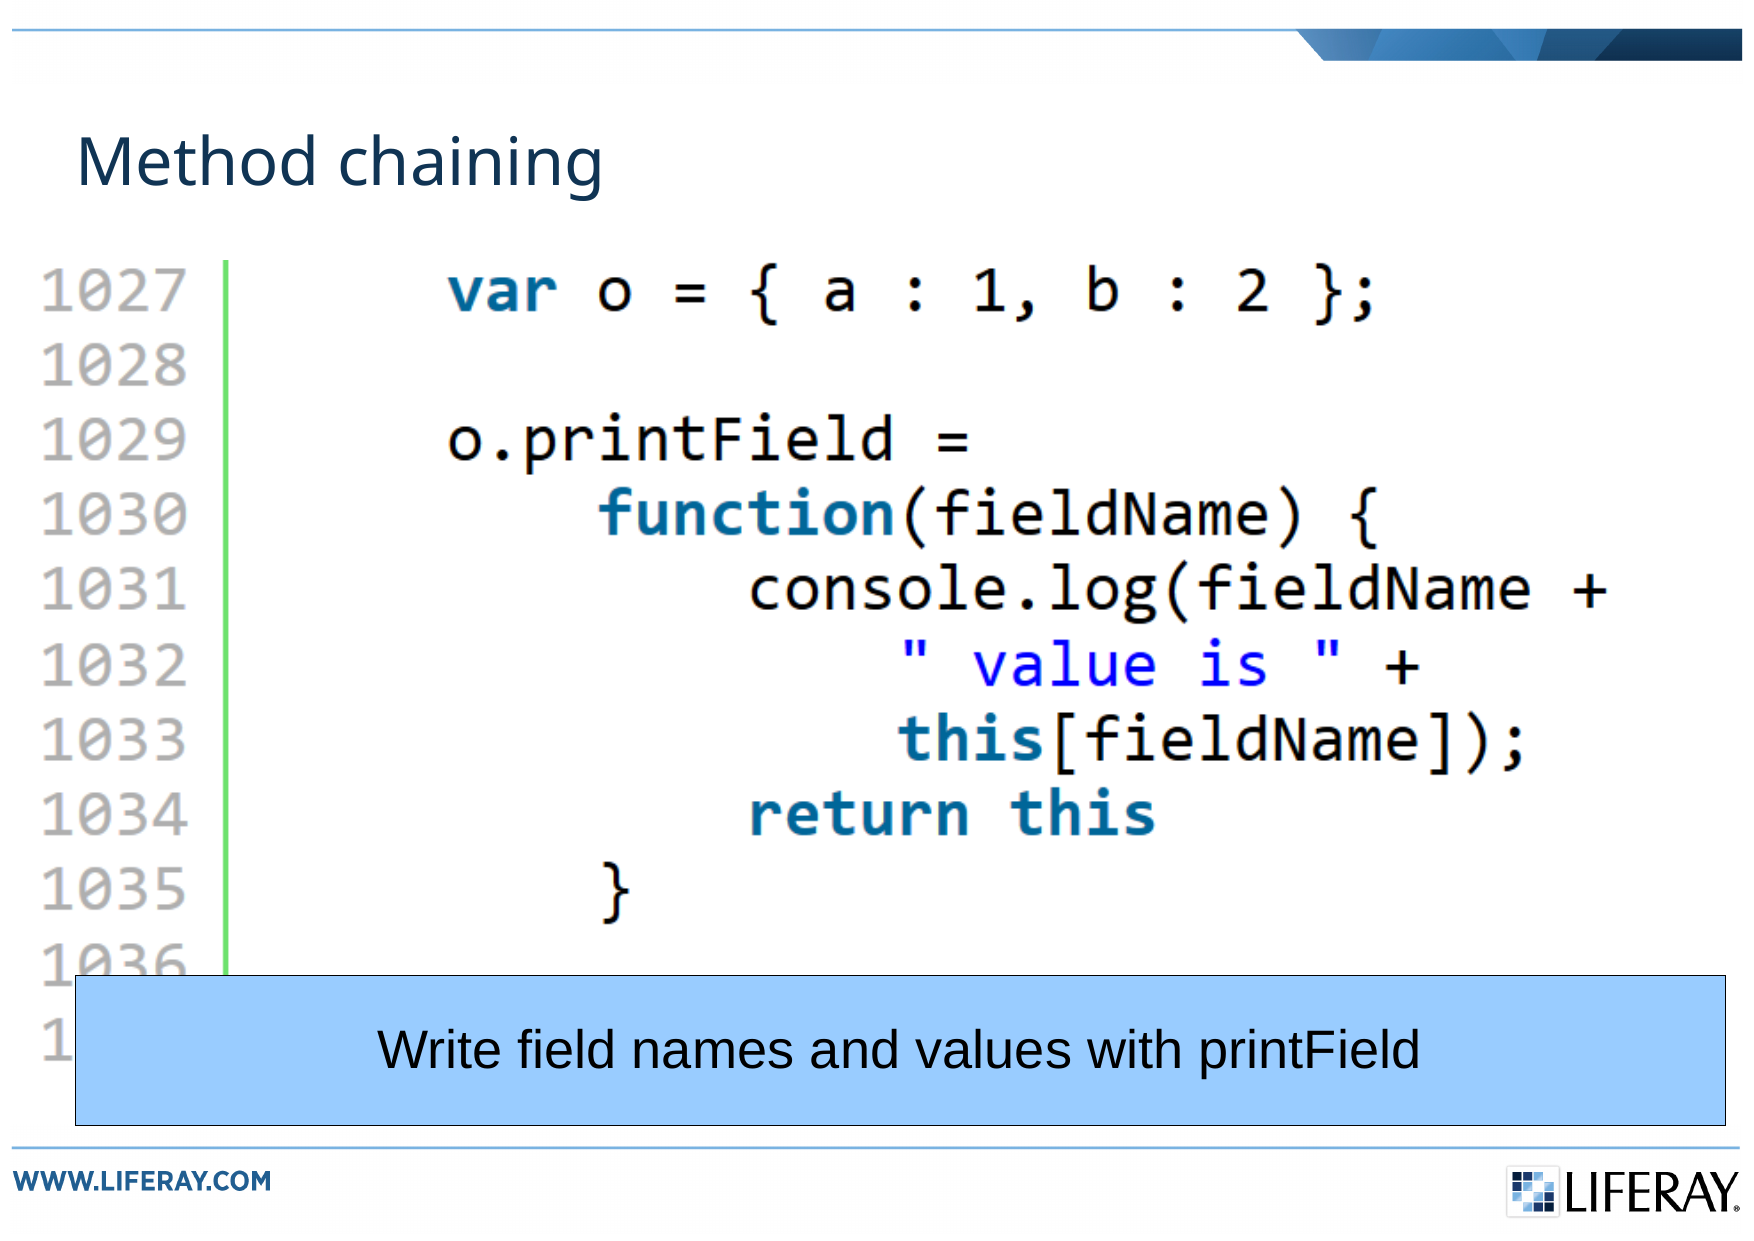

# Method chaining
Write field names and values with printField